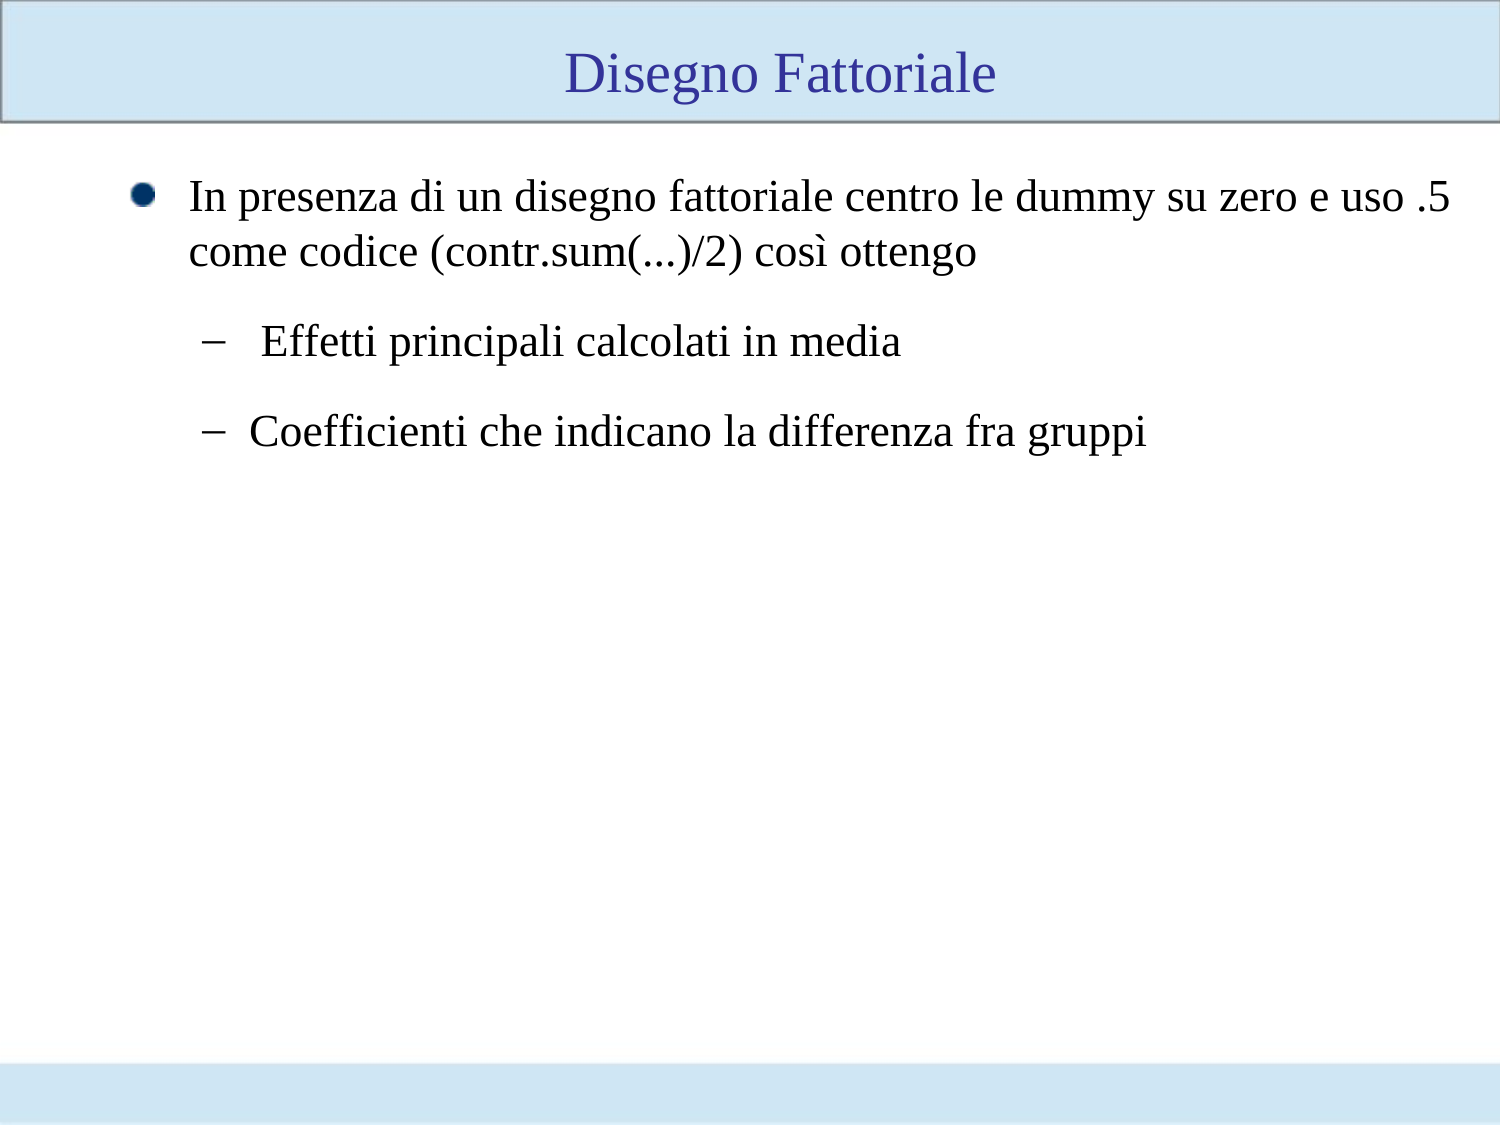

# Disegno Fattoriale
In presenza di un disegno fattoriale centro le dummy su zero e uso .5 come codice (contr.sum(...)/2) così ottengo
 Effetti principali calcolati in media
Coefficienti che indicano la differenza fra gruppi